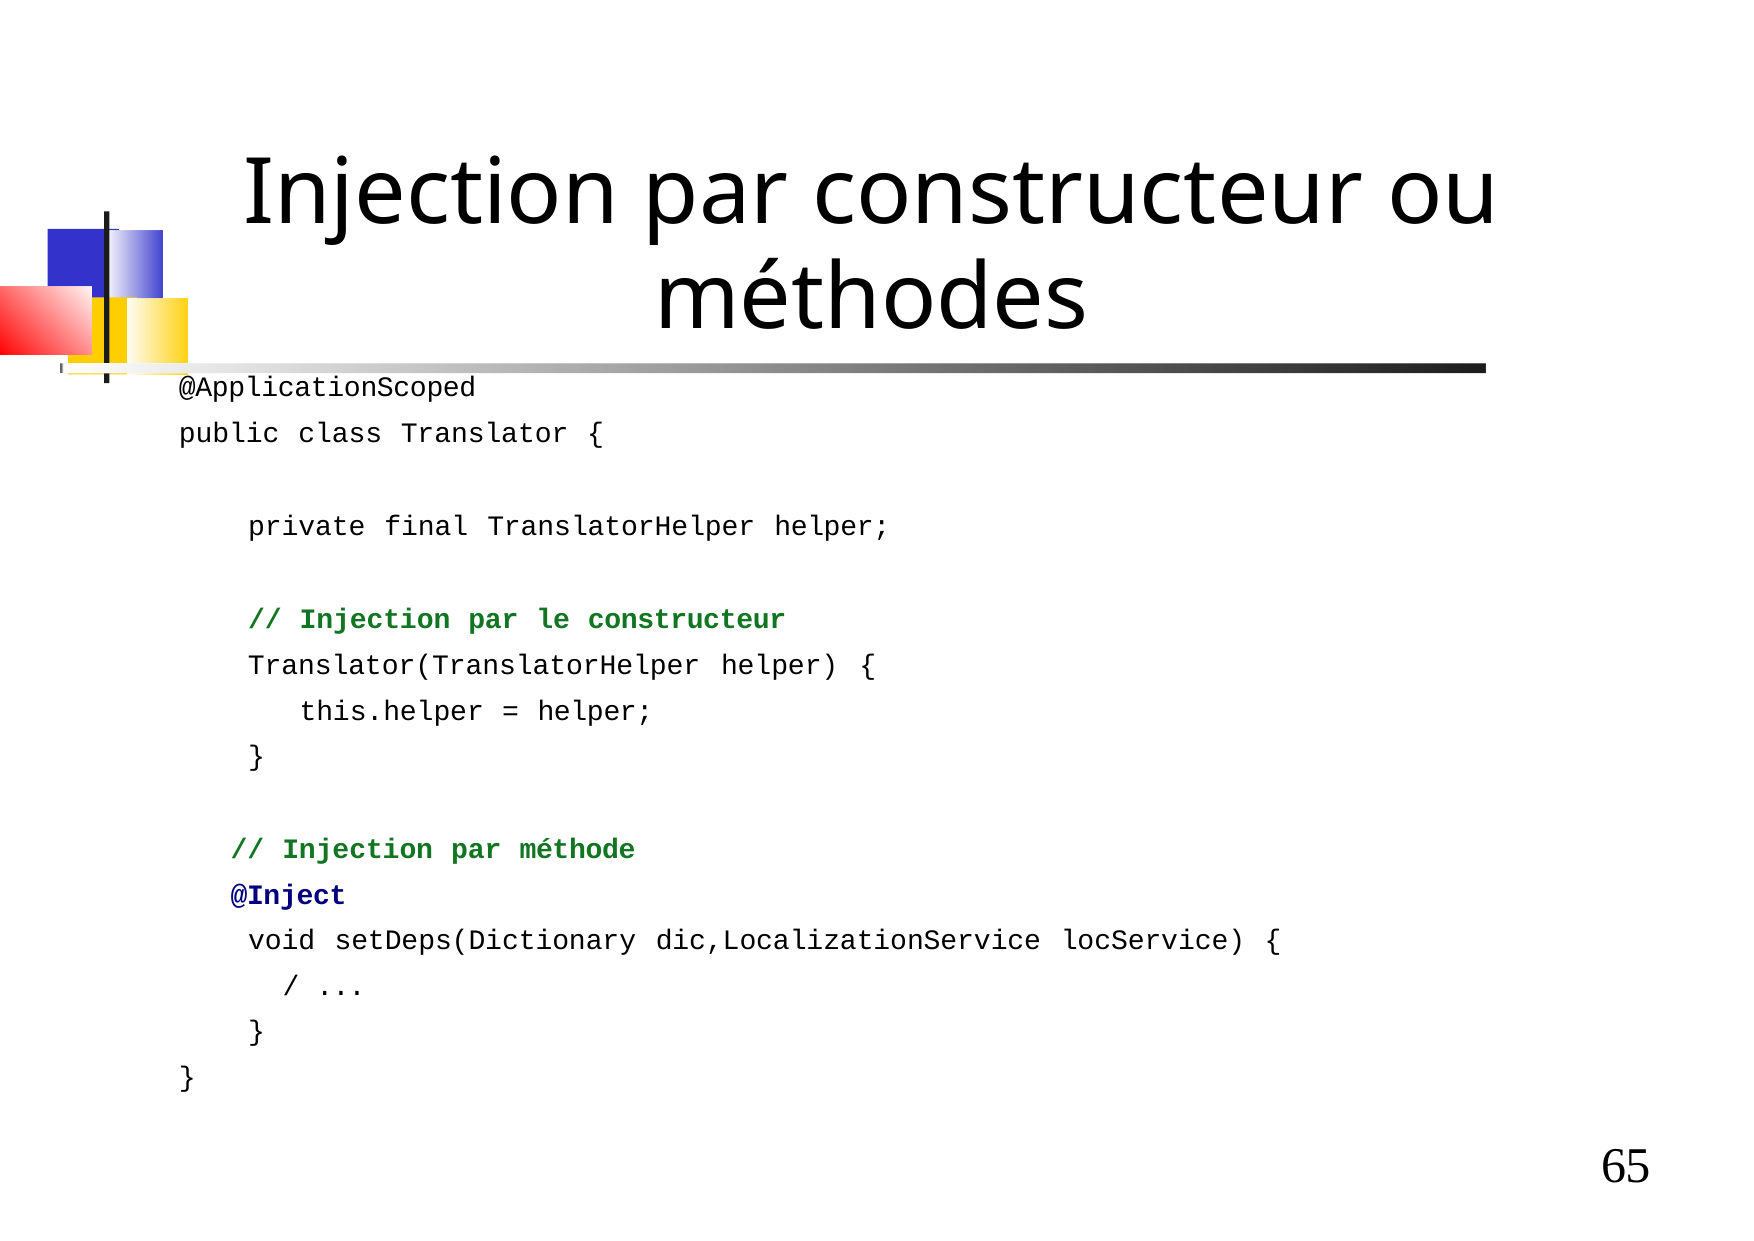

# Injection par constructeur ou méthodes
@ApplicationScoped
public class Translator {
private final TranslatorHelper helper;
// Injection par le constructeur
Translator(TranslatorHelper helper) {
this.helper = helper;
}
// Injection par méthode
@Inject
void setDeps(Dictionary dic,LocalizationService locService) {
/ ...
}
}
65